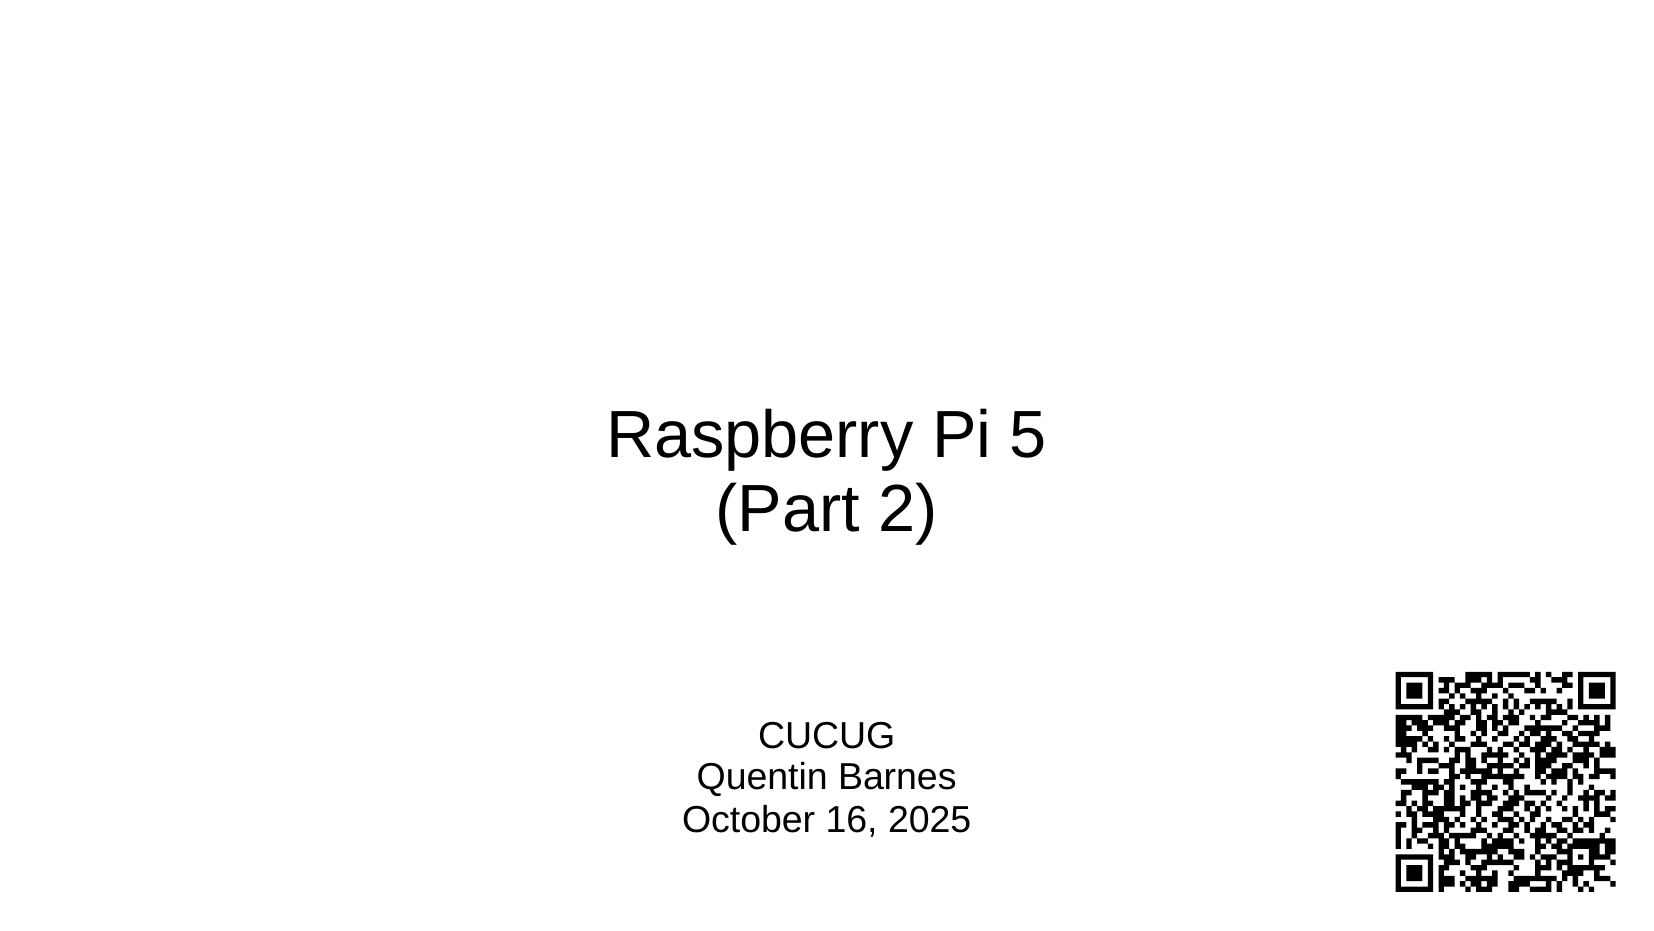

# Raspberry Pi 5
(Part 2)
CUCUG
Quentin Barnes
October 16, 2025